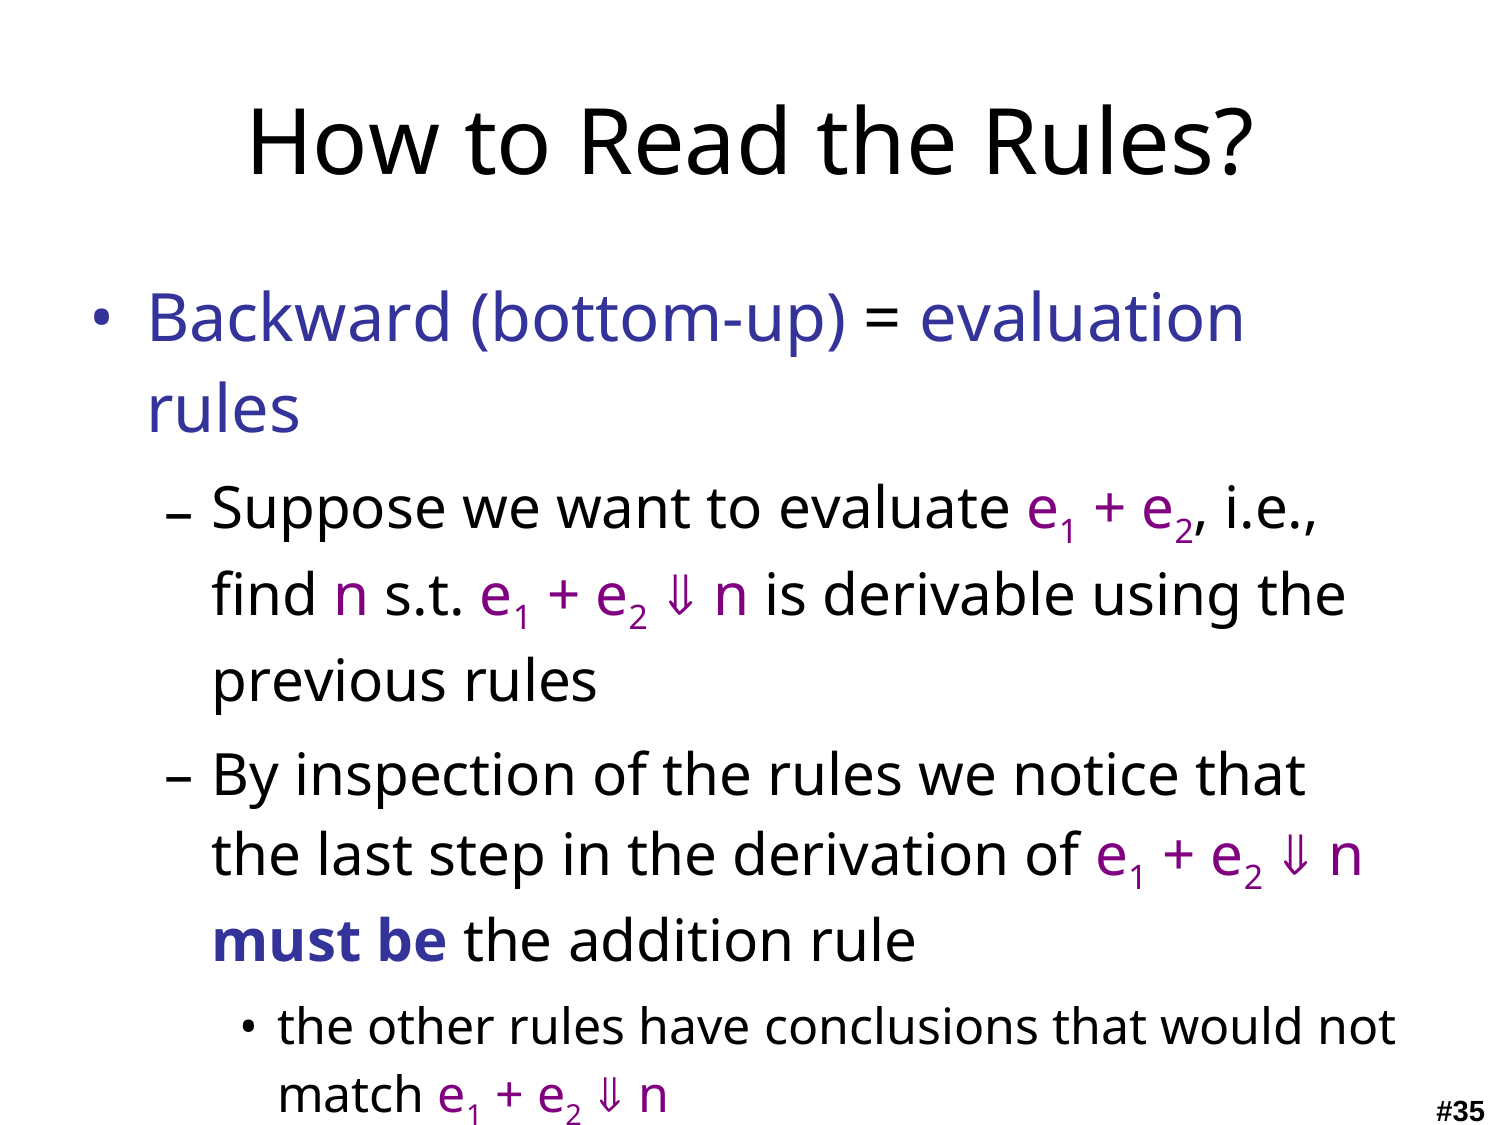

# How to Read the Rules?
Backward (bottom-up) = evaluation rules
Suppose we want to evaluate e1 + e2, i.e., find n s.t. e1 + e2  n is derivable using the previous rules
By inspection of the rules we notice that the last step in the derivation of e1 + e2  n must be the addition rule
the other rules have conclusions that would not match e1 + e2  n
this is called reasoning by inversion on the derivation rules
35